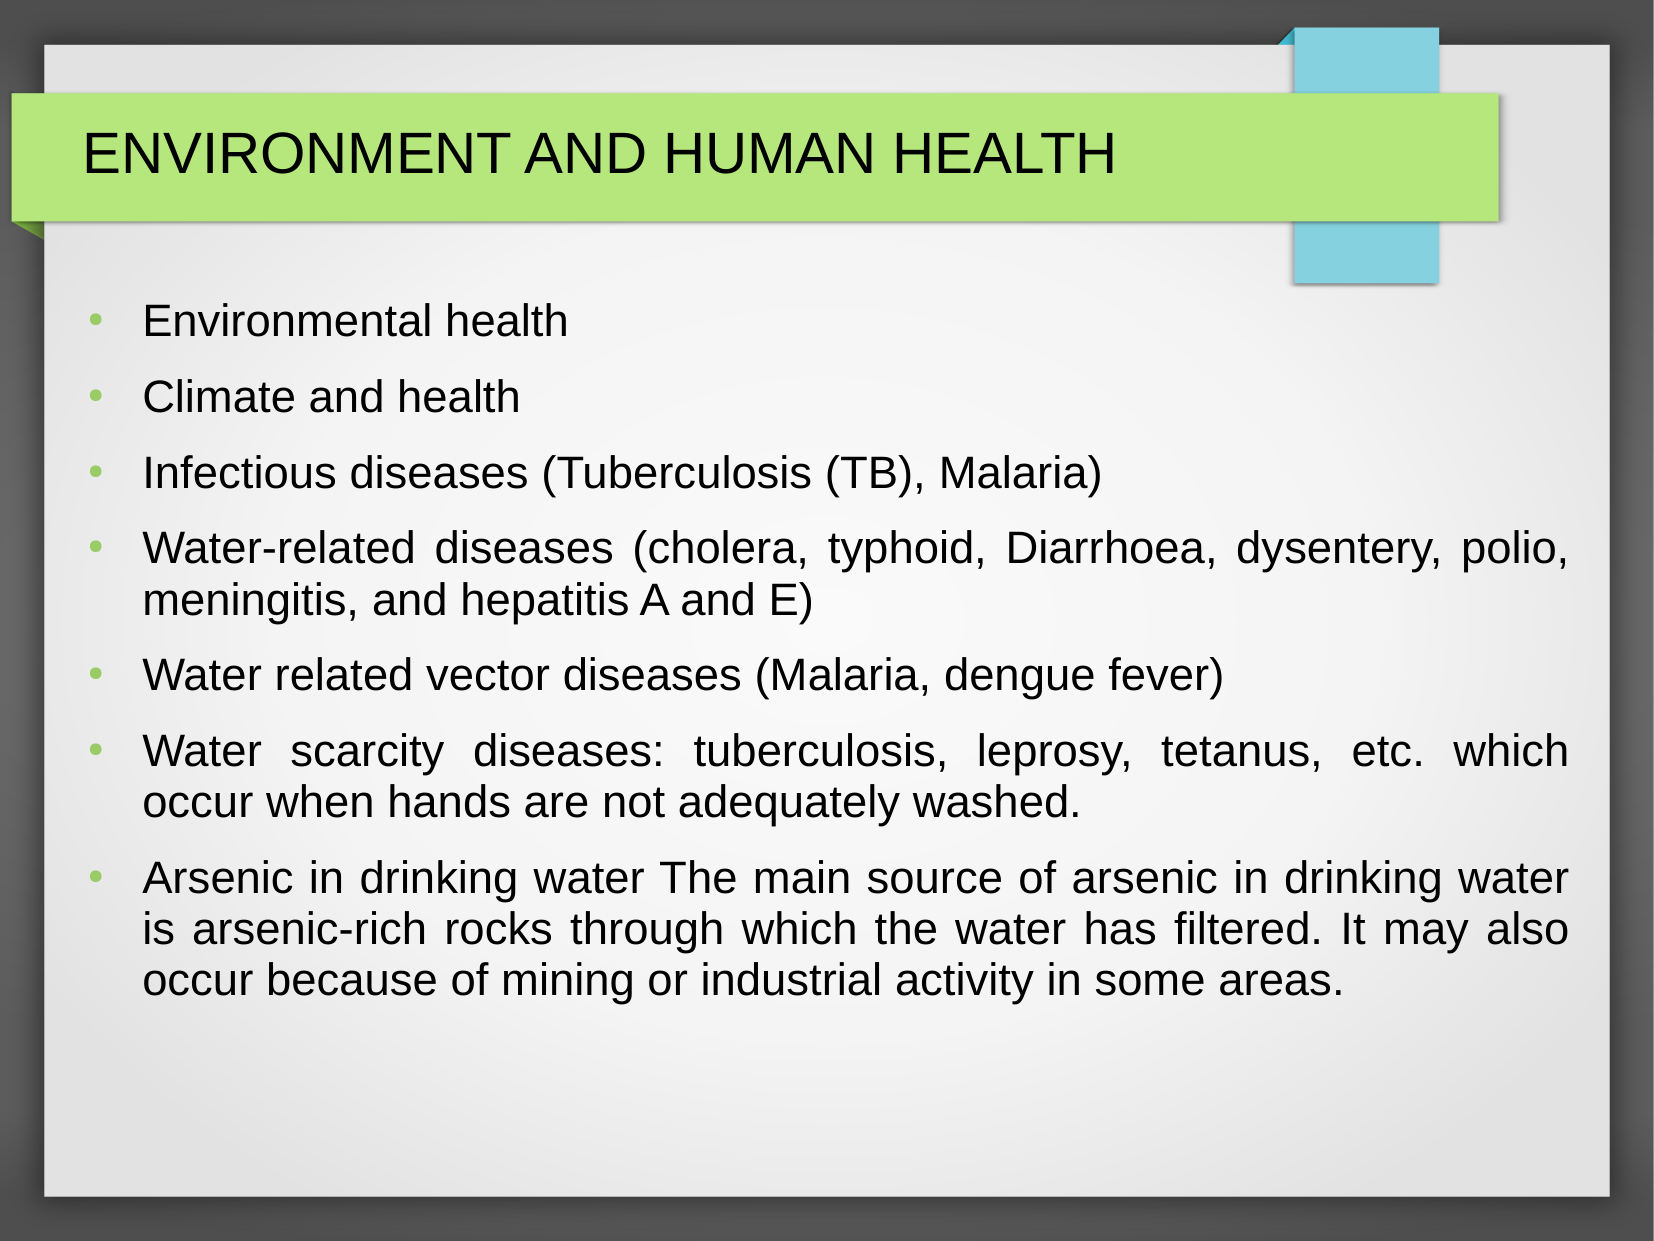

# ENVIRONMENT AND HUMAN HEALTH
Environmental health
Climate and health
Infectious diseases (Tuberculosis (TB), Malaria)
Water-related diseases (cholera, typhoid, Diarrhoea, dysentery, polio, meningitis, and hepatitis A and E)
Water related vector diseases (Malaria, dengue fever)
Water scarcity diseases: tuberculosis, leprosy, tetanus, etc. which occur when hands are not adequately washed.
Arsenic in drinking water The main source of arsenic in drinking water is arsenic-rich rocks through which the water has filtered. It may also occur because of mining or industrial activity in some areas.